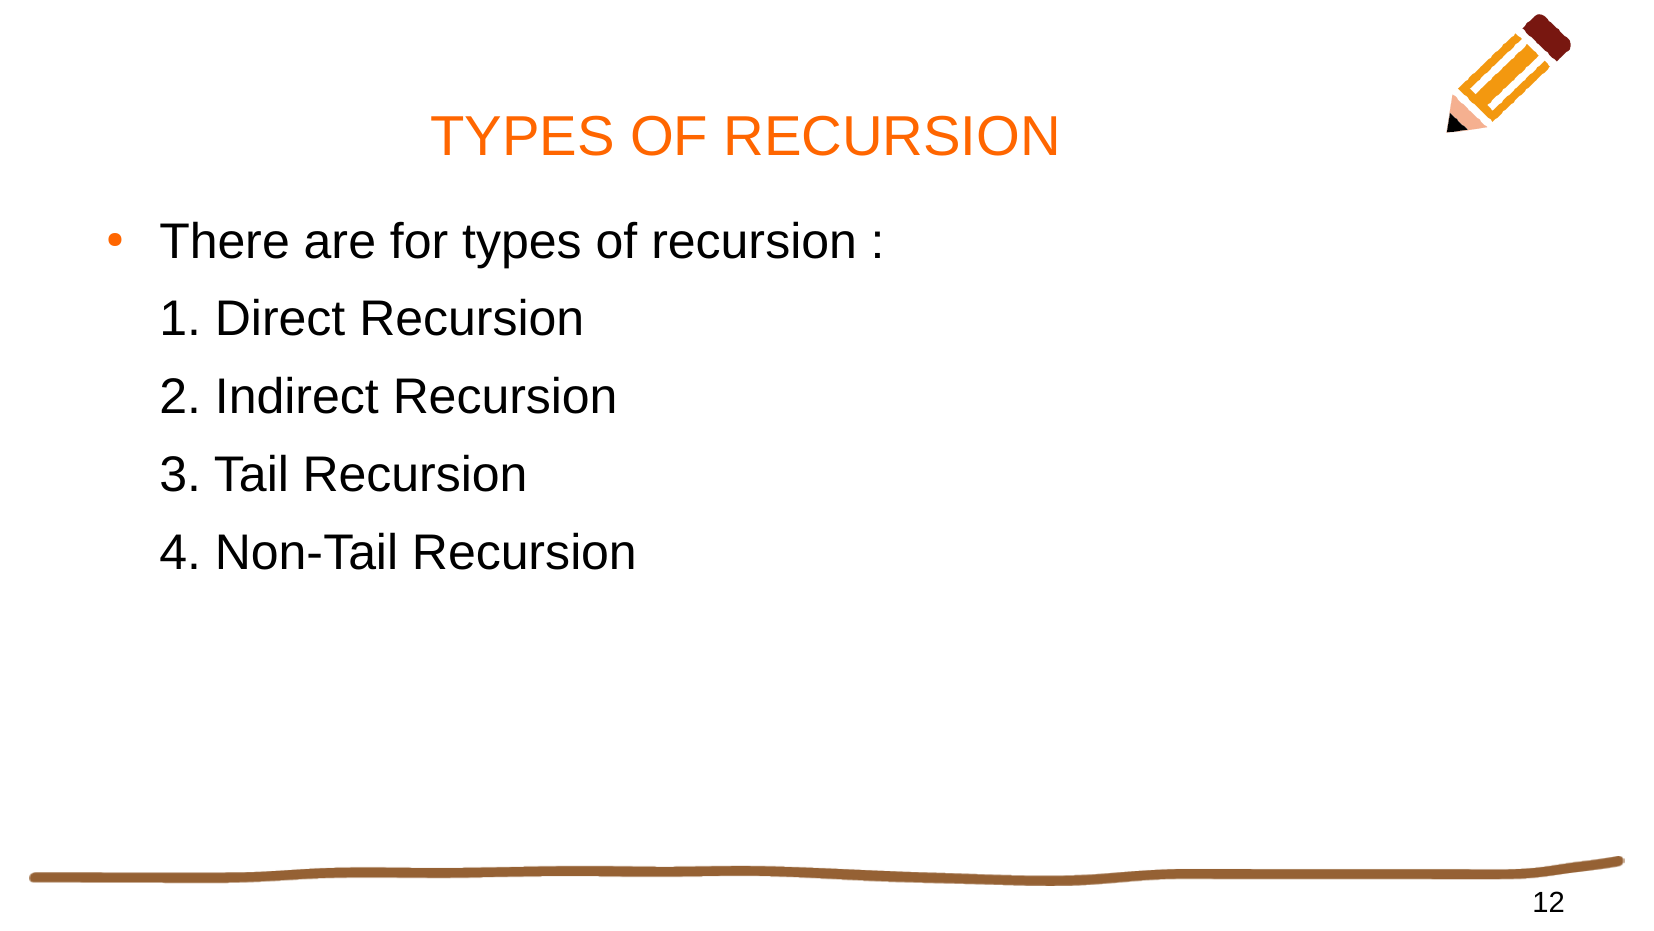

# TYPES OF RECURSION
There are for types of recursion :
1. Direct Recursion
2. Indirect Recursion
3. Tail Recursion
4. Non-Tail Recursion
12